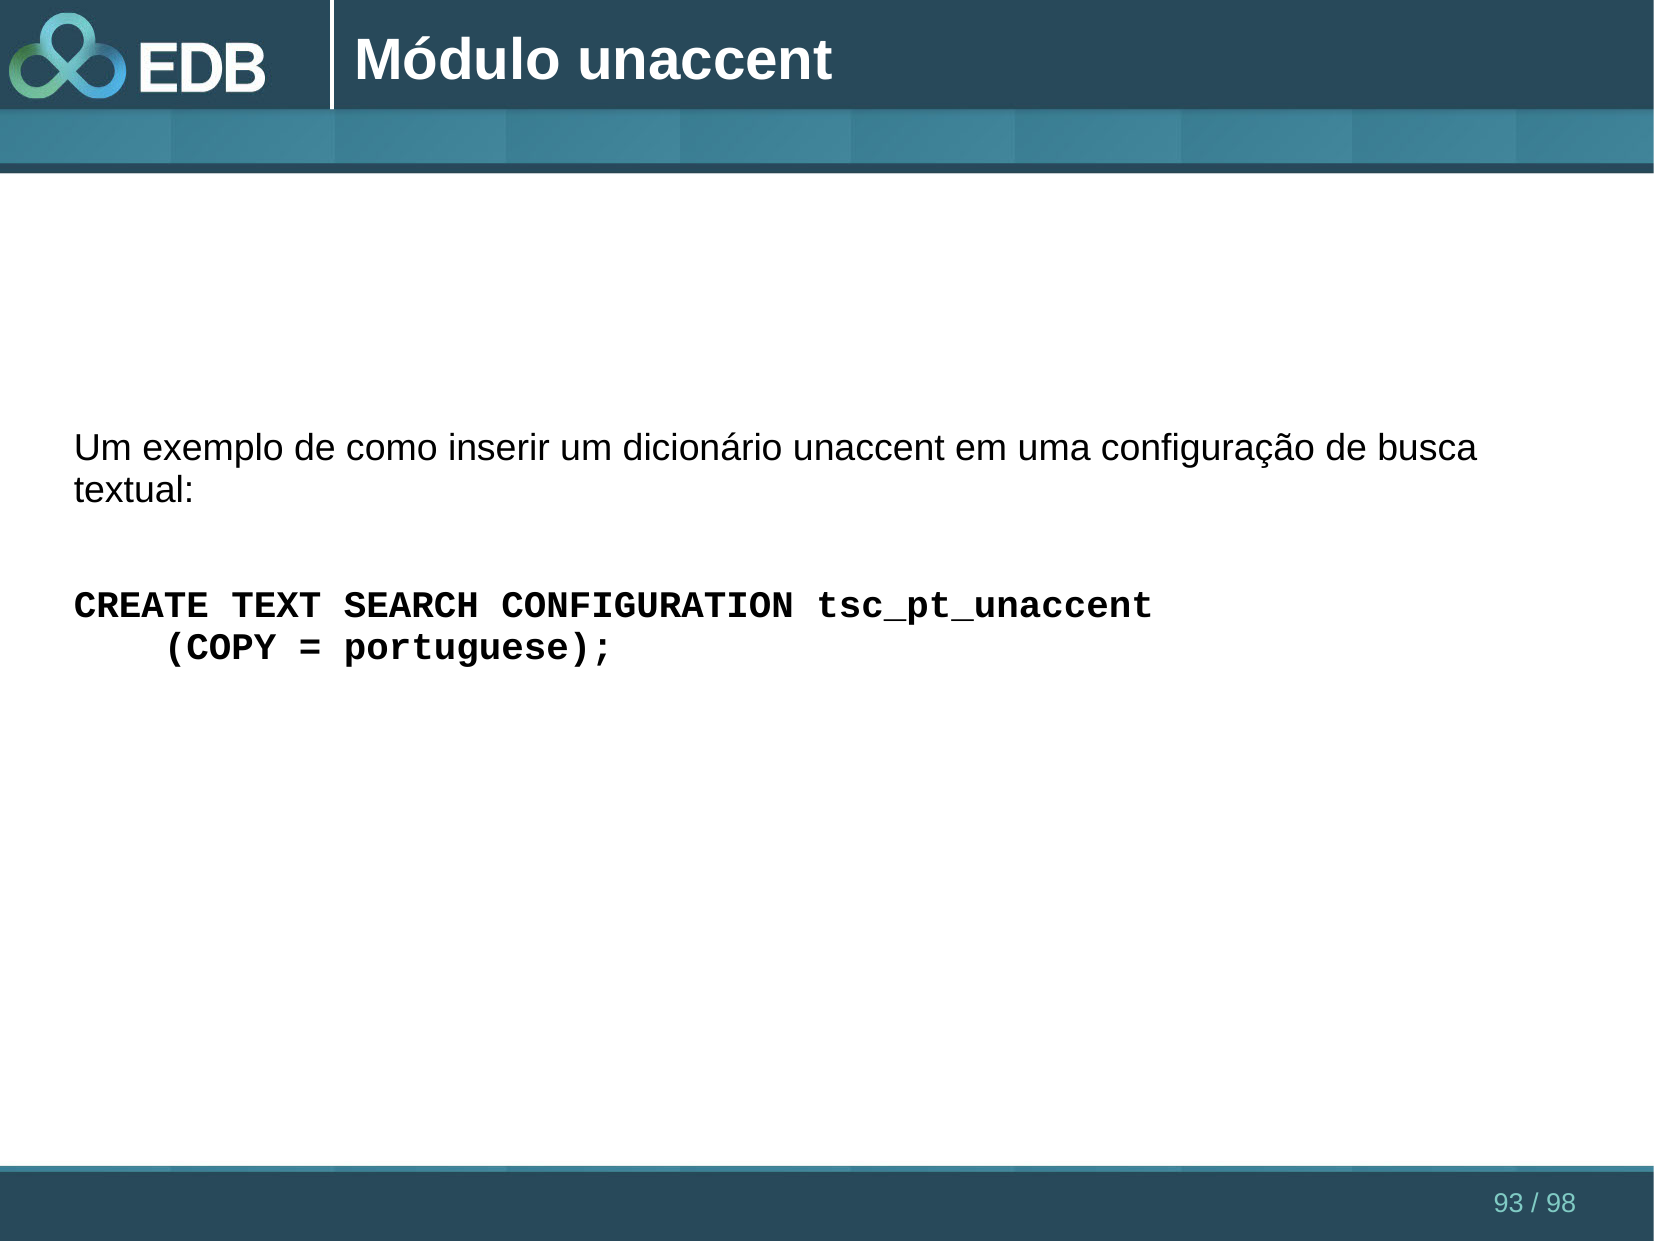

# Módulo unaccent
Um exemplo de como inserir um dicionário unaccent em uma configuração de busca textual:
CREATE TEXT SEARCH CONFIGURATION tsc_pt_unaccent
 (COPY = portuguese);